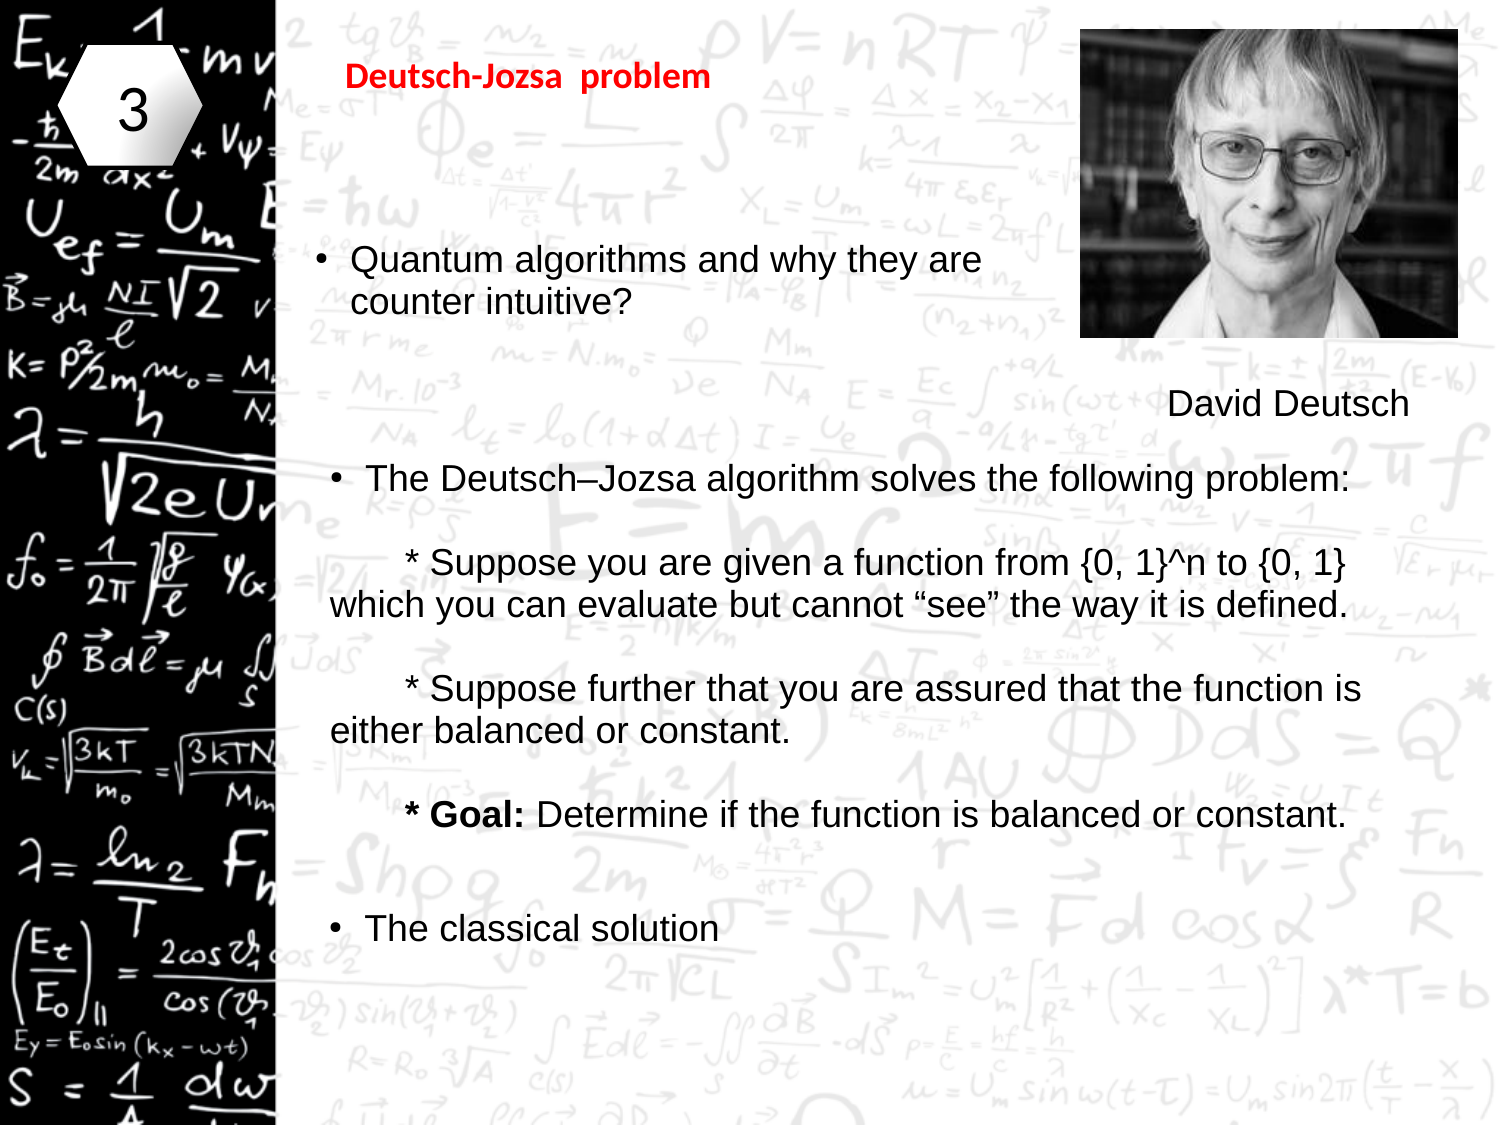

# Deutsch-Jozsa problem
3
Quantum algorithms and why they are counter intuitive?
David Deutsch
The Deutsch–Jozsa algorithm solves the following problem:
	* Suppose you are given a function from {0, 1}^n to {0, 1} which you can evaluate but cannot “see” the way it is defined.
	* Suppose further that you are assured that the function is either balanced or constant.
	* Goal: Determine if the function is balanced or constant.
The classical solution